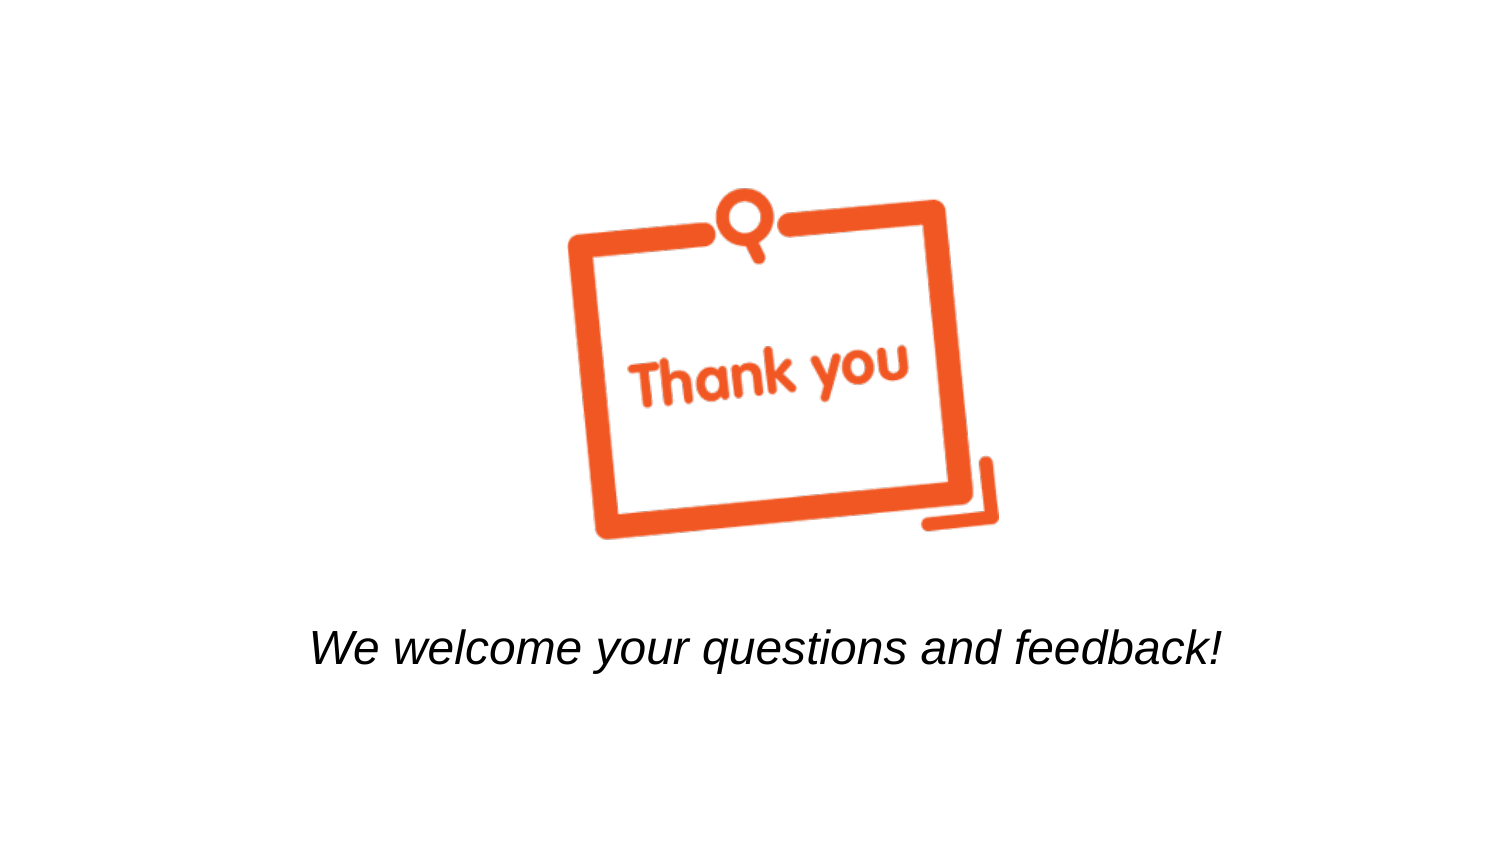

# We welcome your questions and feedback!